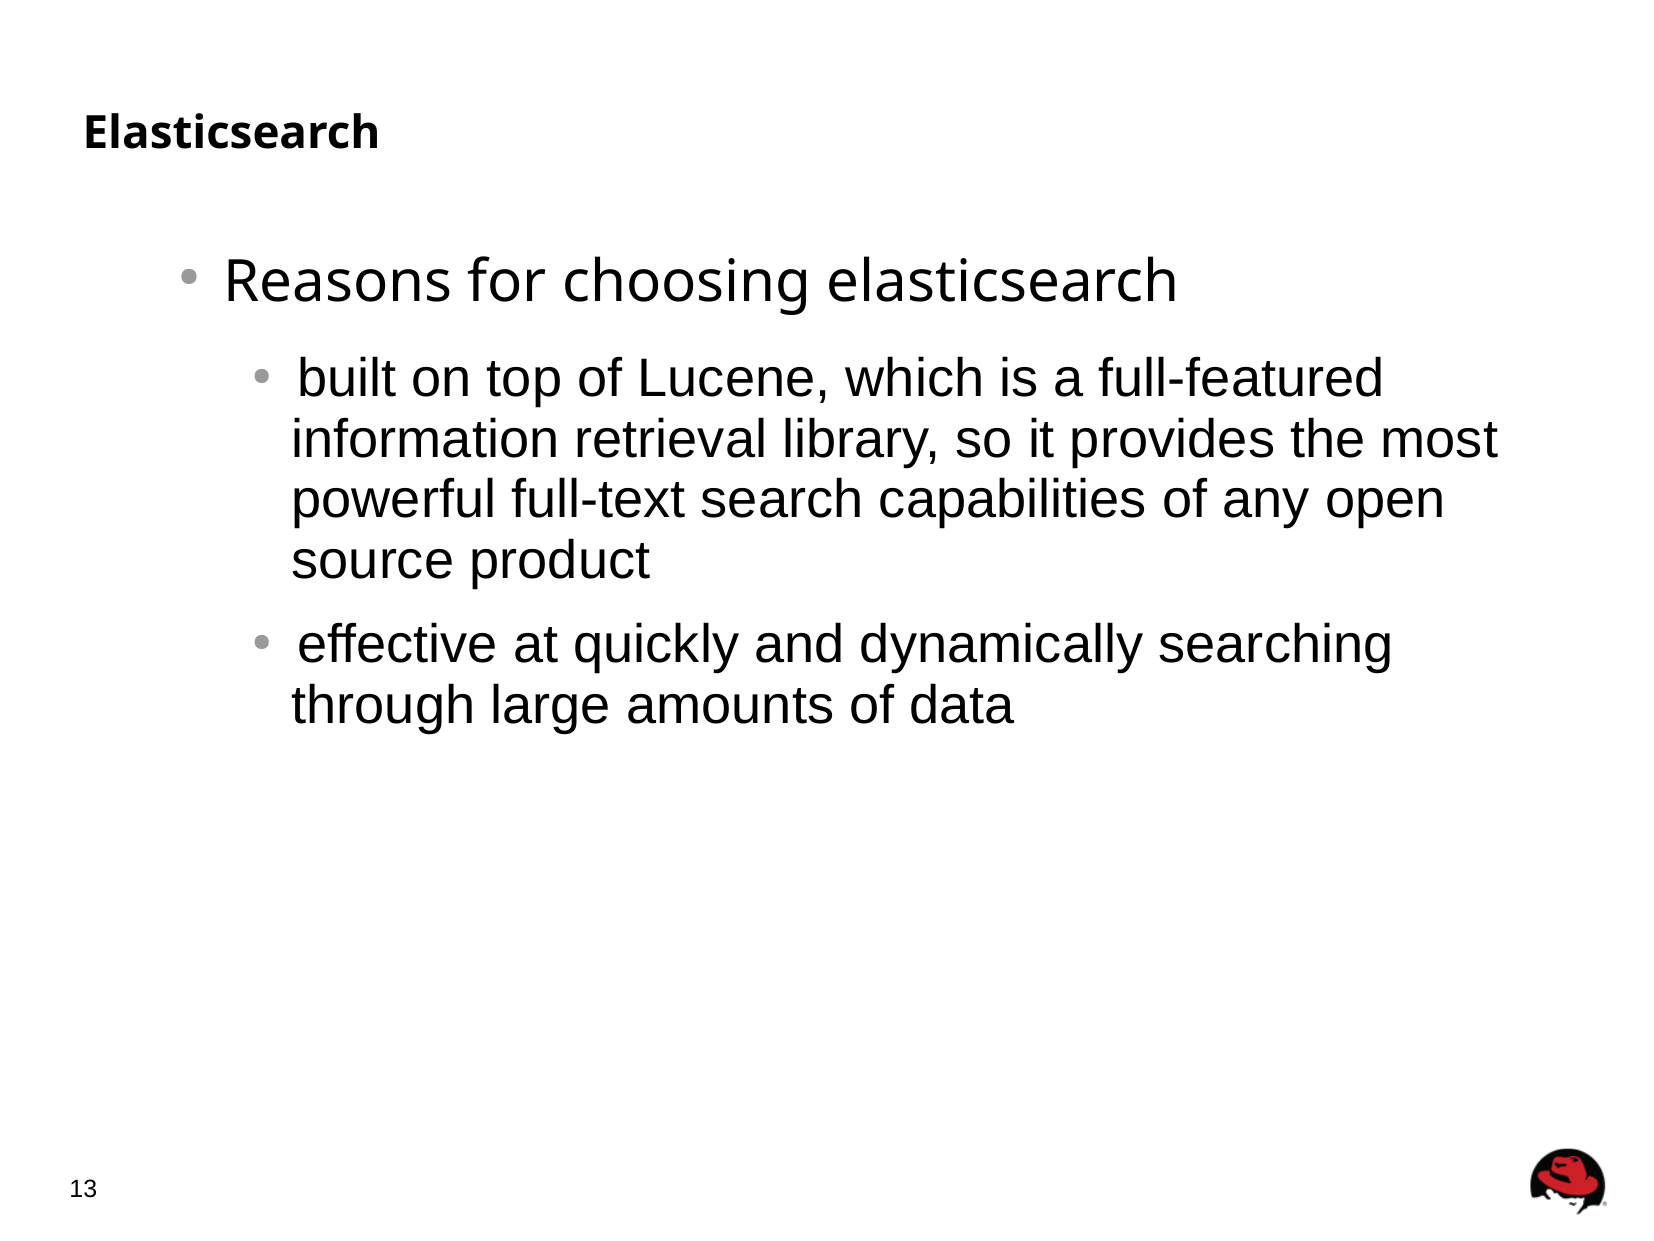

# Elasticsearch
Reasons for choosing elasticsearch
built on top of Lucene, which is a full-featured information retrieval library, so it provides the most powerful full-text search capabilities of any open source product
effective at quickly and dynamically searching through large amounts of data